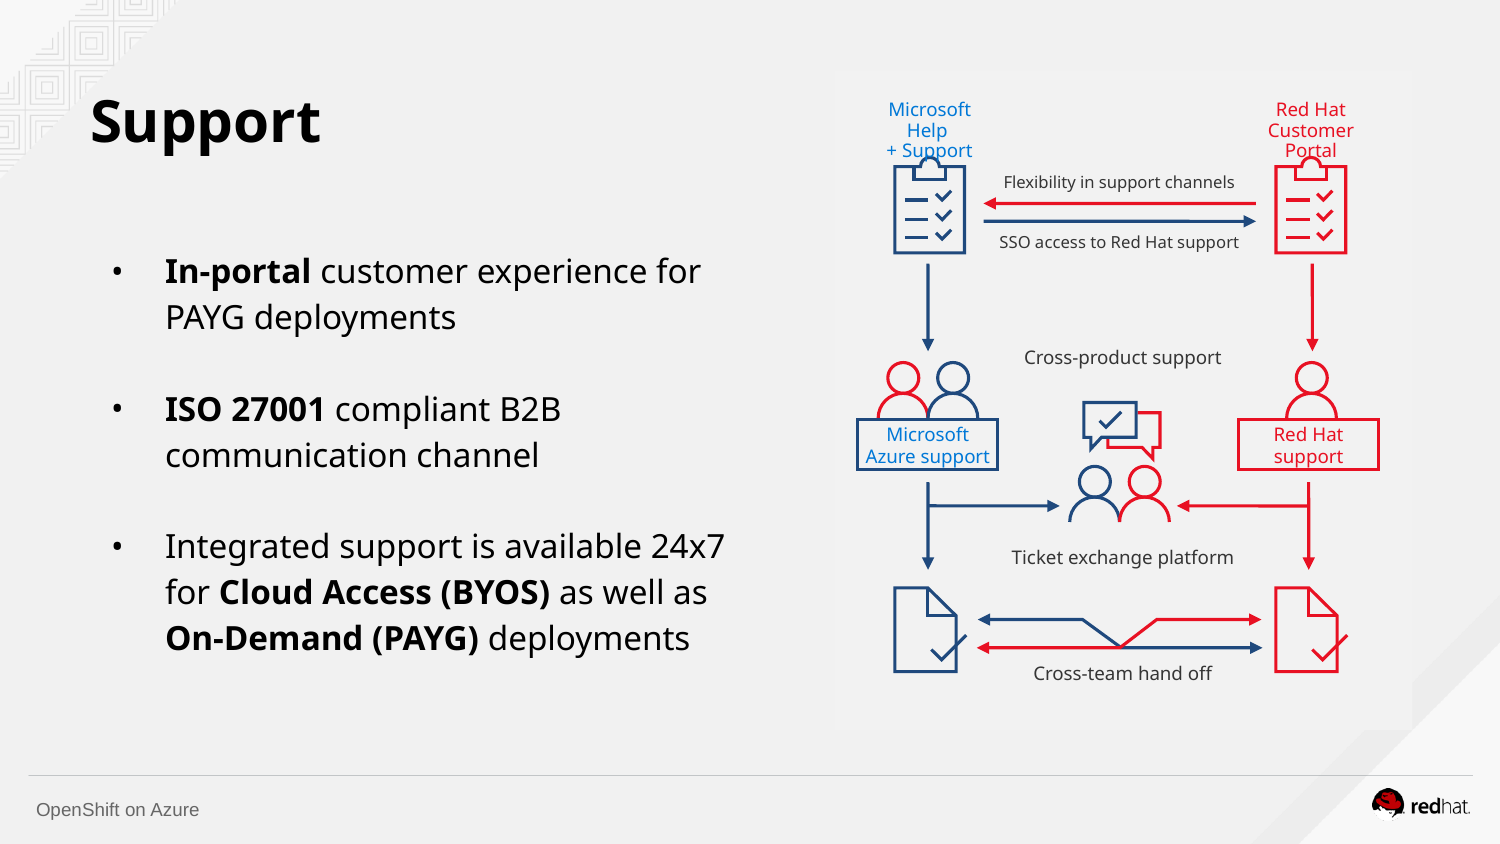

Support
Microsoft Help
+ Support
Red Hat Customer Portal
Flexibility in support channels
In-portal customer experience for PAYG deployments
ISO 27001 compliant B2B communication channel
Integrated support is available 24x7 for Cloud Access (BYOS) as well as On-Demand (PAYG) deployments
SSO access to Red Hat support
Cross-product support
Microsoft Azure support
Red Hat support
Ticket exchange platform
Cross-team hand off